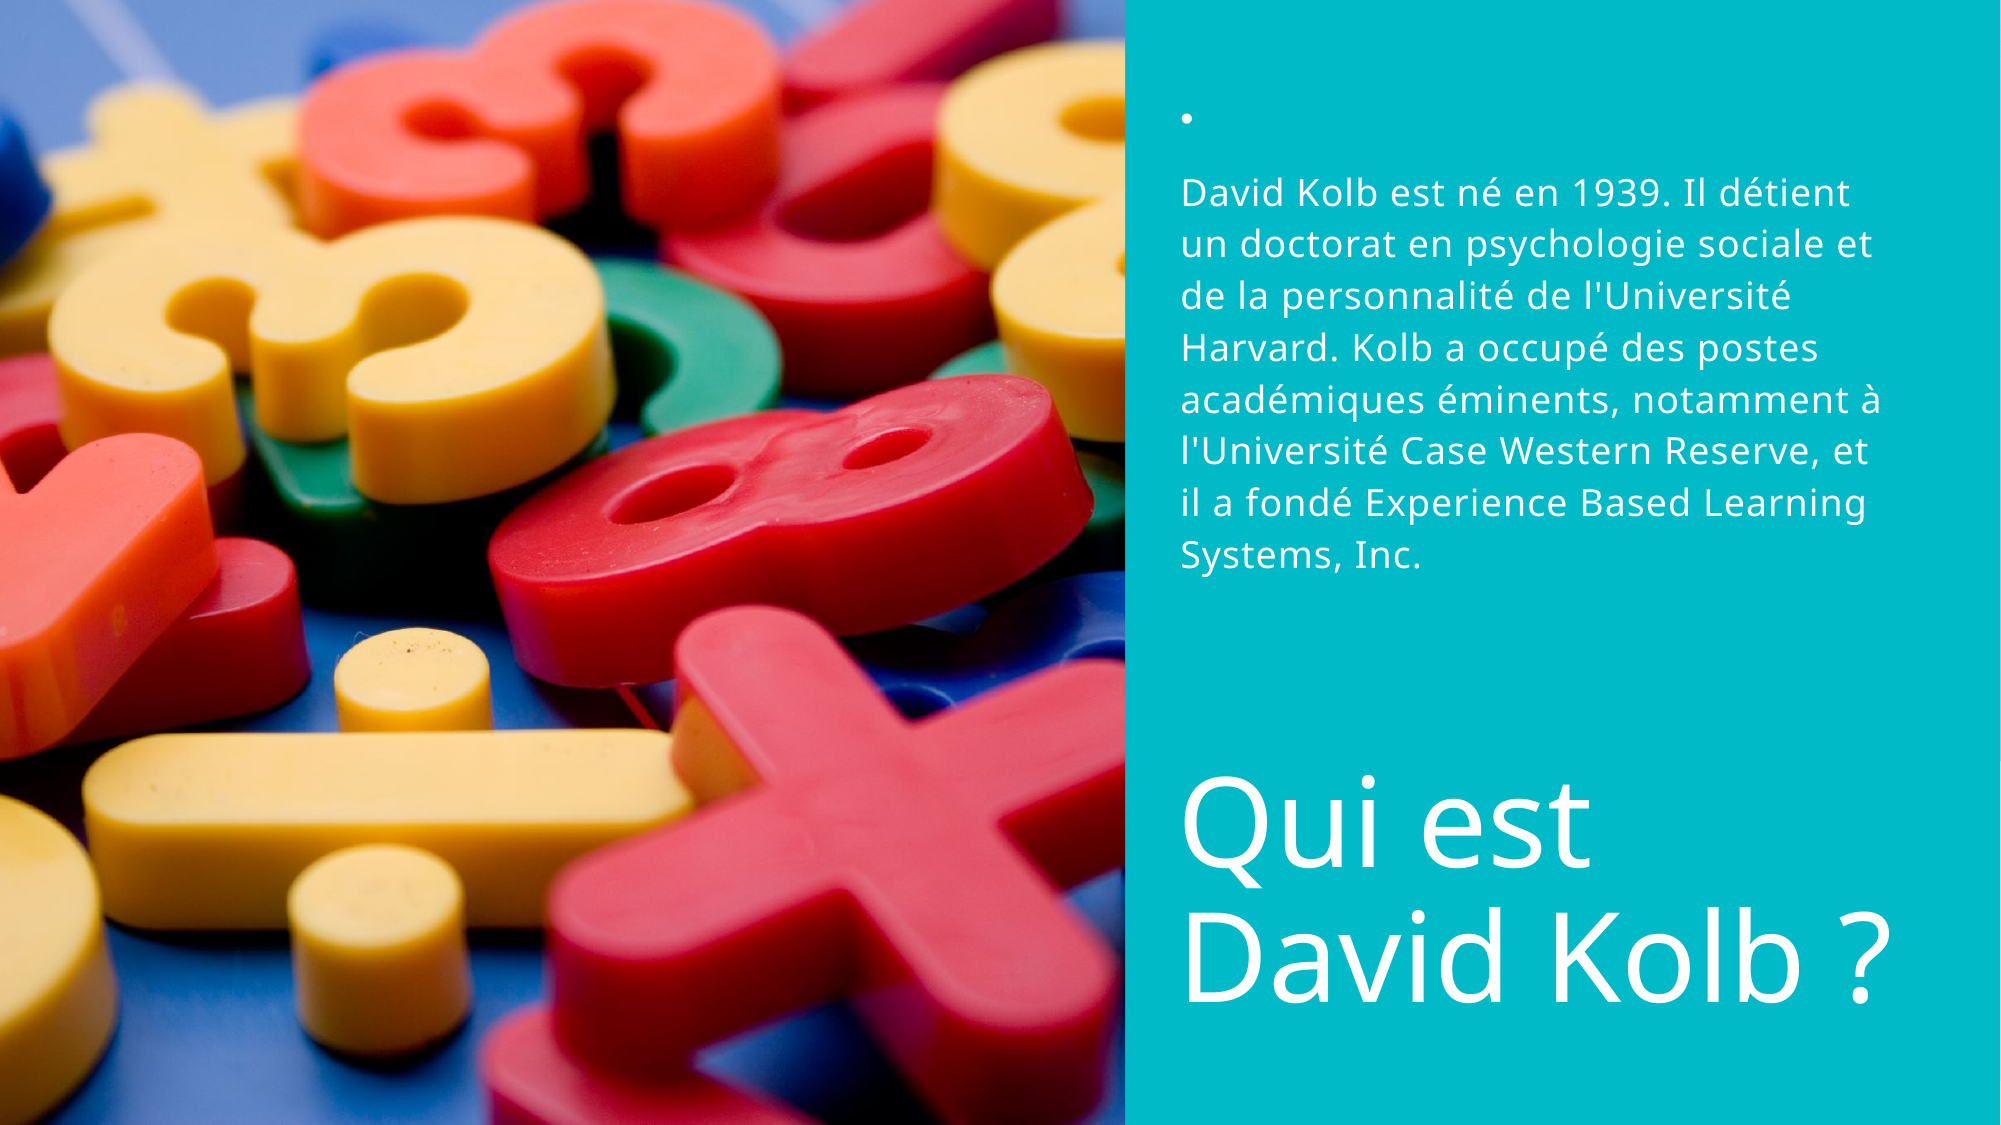

David Kolb est né en 1939. Il détient un doctorat en psychologie sociale et de la personnalité de l'Université Harvard. Kolb a occupé des postes académiques éminents, notamment à l'Université Case Western Reserve, et il a fondé Experience Based Learning Systems, Inc.
# Qui est David Kolb ?